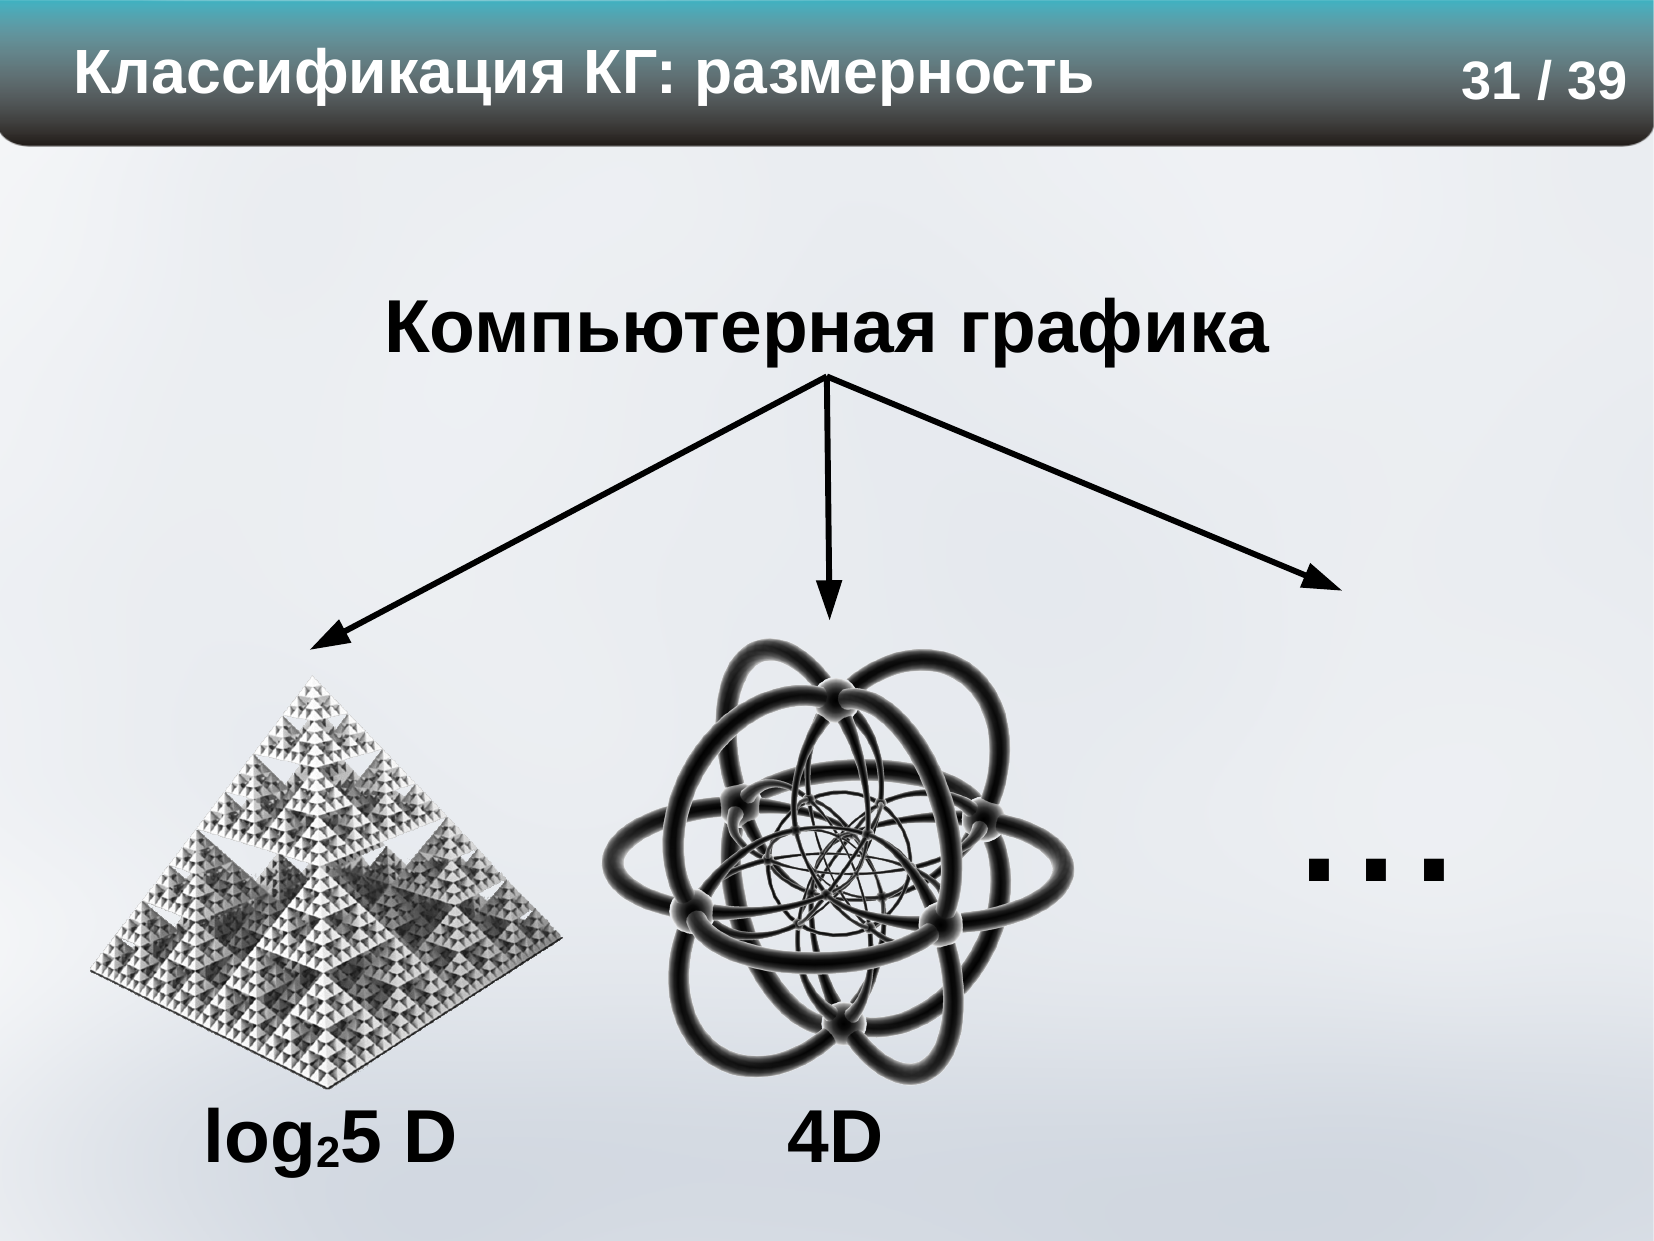

Классификация КГ: размерность
Компьютерная графика
...
4D
log25 D